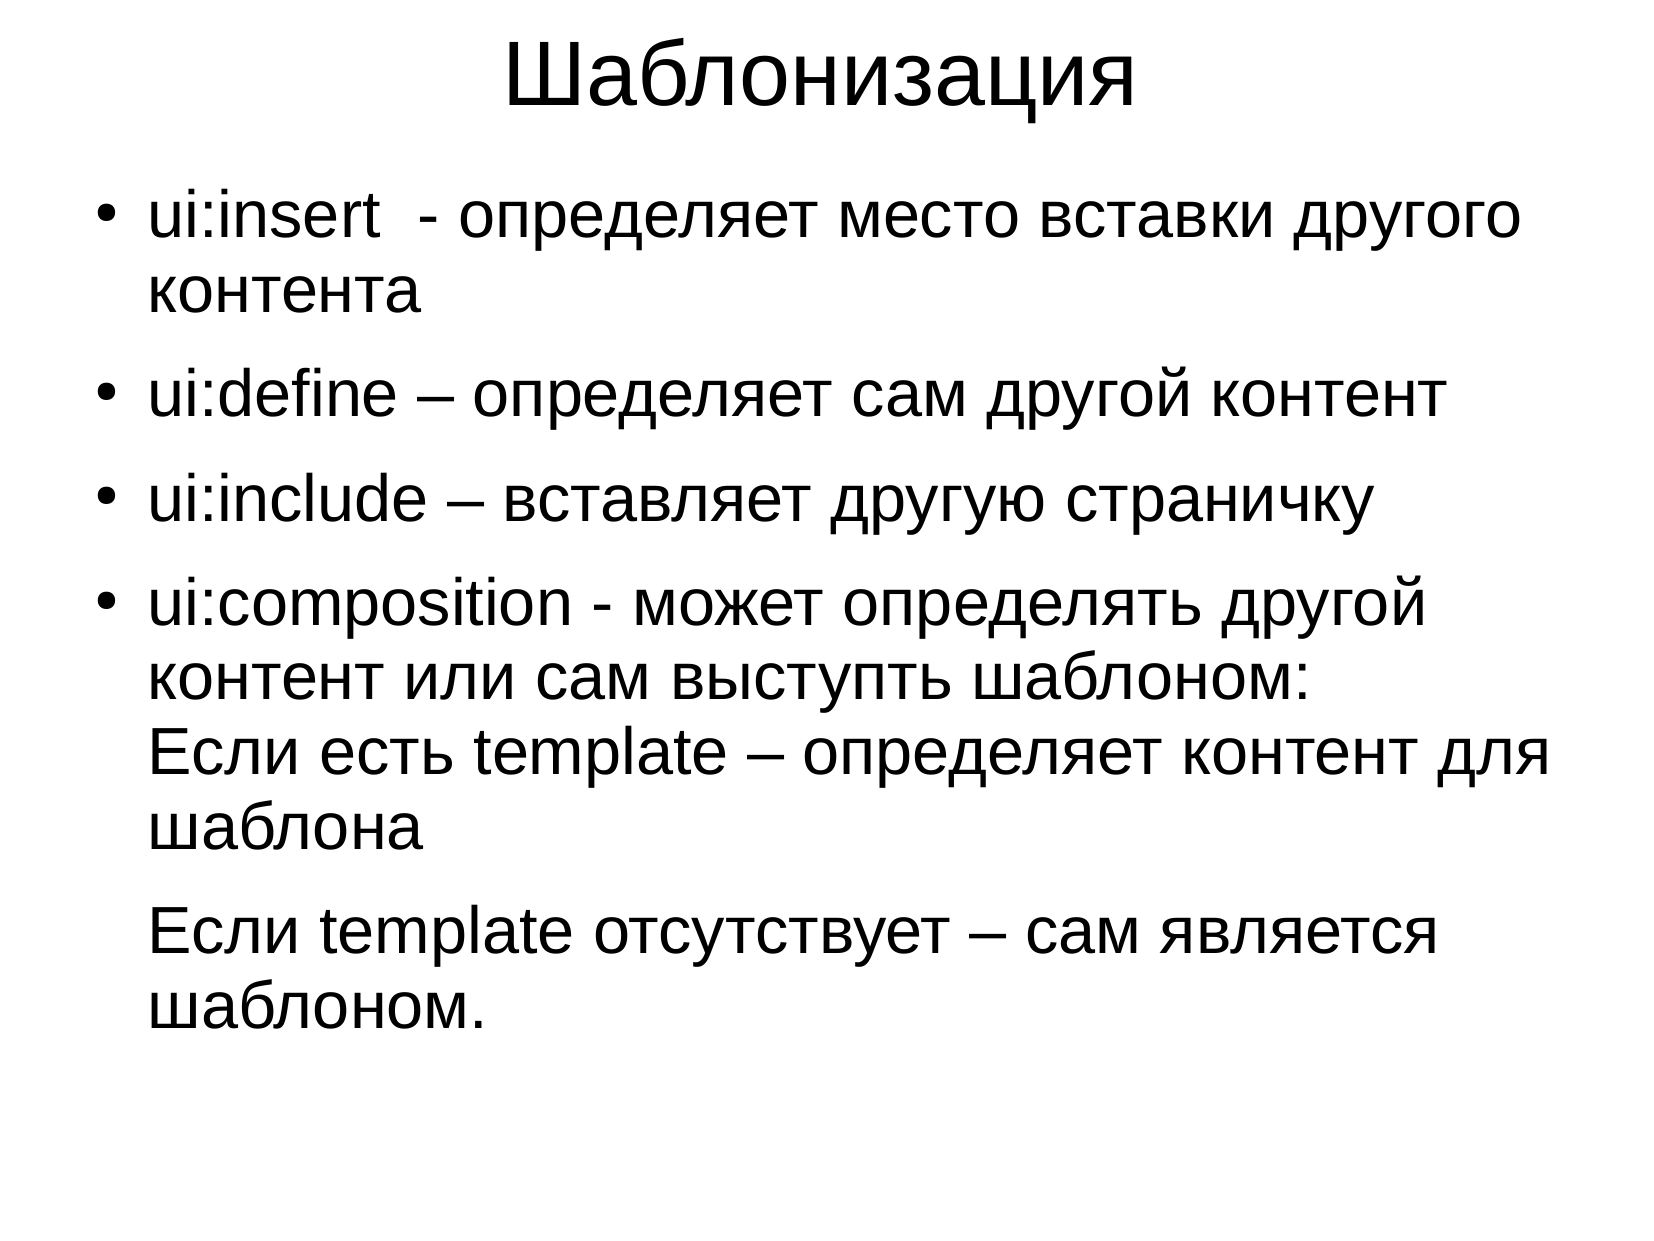

# Шаблонизация
ui:insert - определяет место вставки другого контента
ui:define – определяет сам другой контент
ui:include – вставляет другую страничку
ui:composition - может определять другой контент или сам выступть шаблоном:
Если есть template – определяет контент для шаблона
Если template отсутствует – сам является шаблоном.